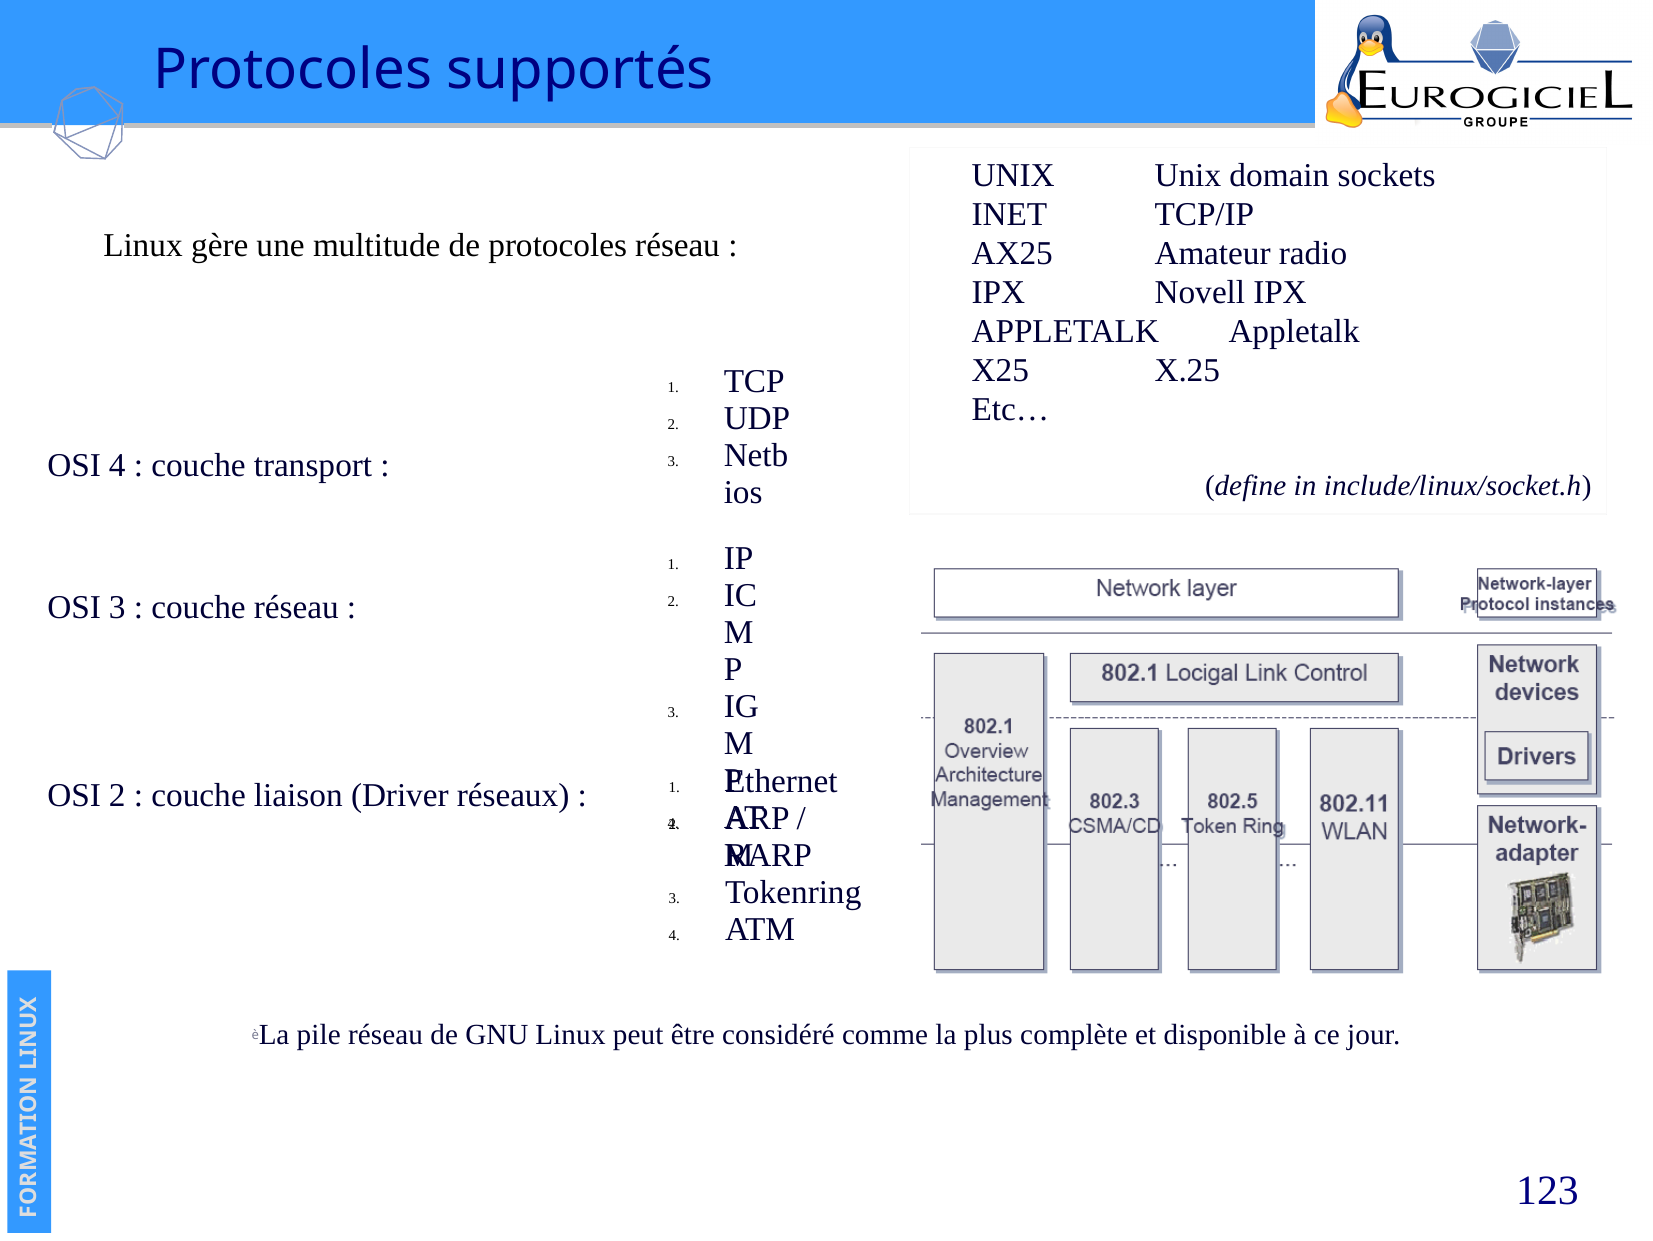

# Protocoles supportés
UNIX		Unix domain sockets
INET		TCP/IP
AX25		Amateur radio
IPX		Novell IPX
APPLETALK	Appletalk
X25		X.25
Etc…
(define in include/linux/socket.h)
Linux gère une multitude de protocoles réseau :
TCP
UDP
Netbios
OSI 4 : couche transport :
IP
ICMP
IGMP
ATM
OSI 3 : couche réseau :
Ethernet
ARP / RARP
Tokenring
ATM
OSI 2 : couche liaison (Driver réseaux) :
La pile réseau de GNU Linux peut être considéré comme la plus complète et disponible à ce jour.